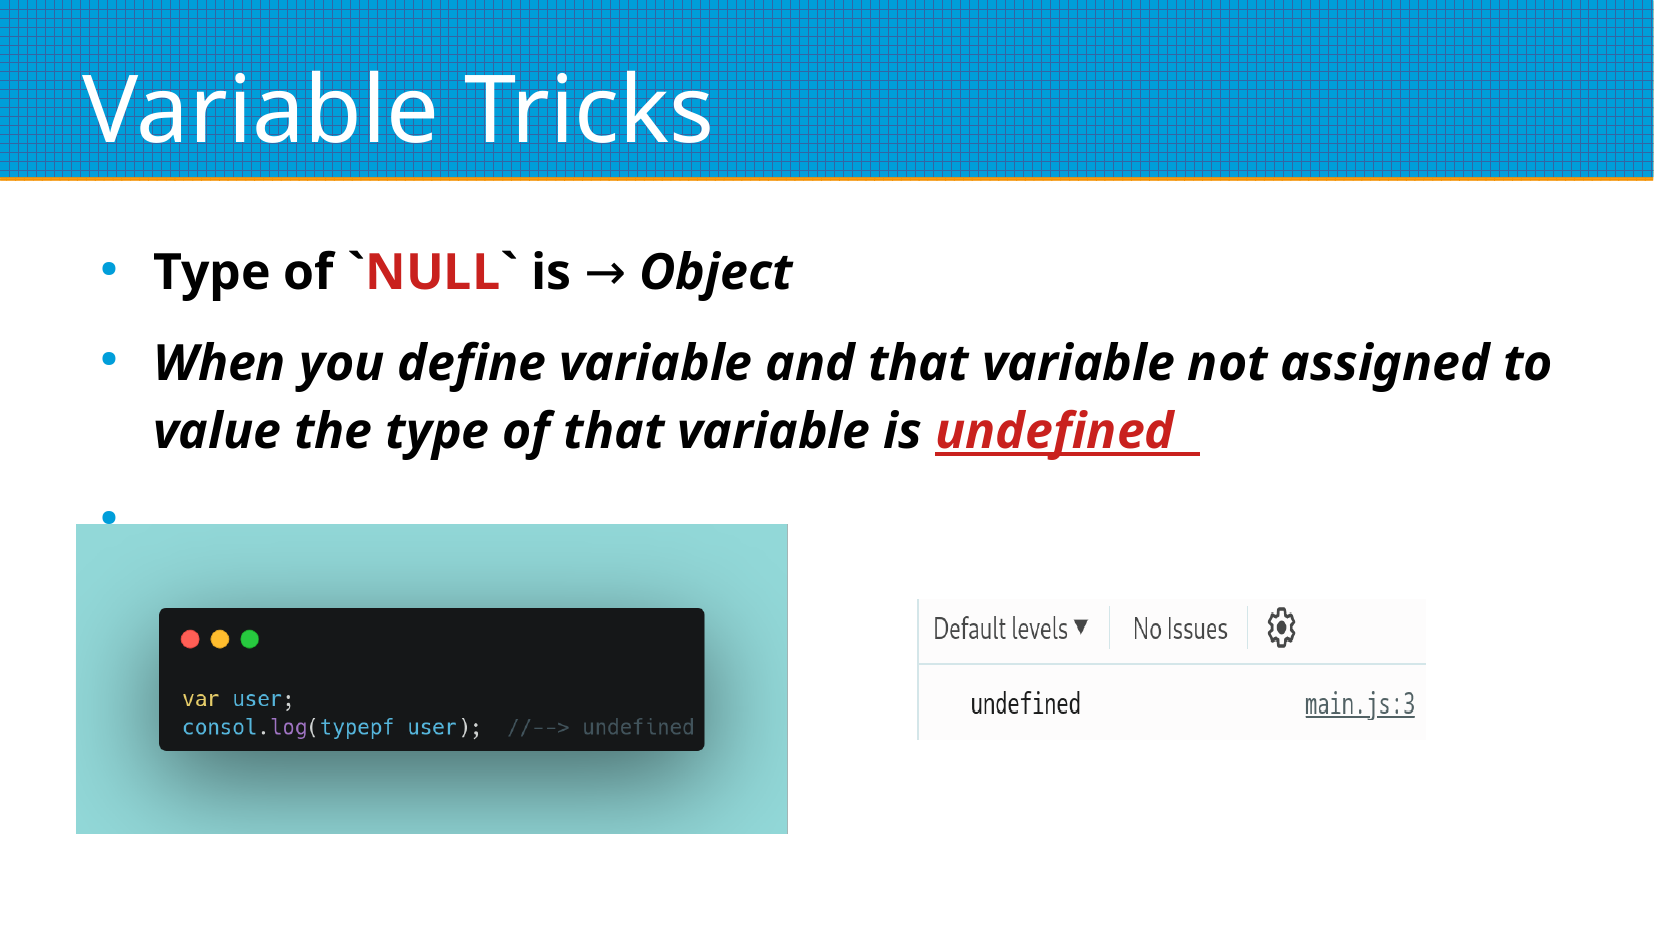

# Variable Tricks
Type of `NULL` is → Object
When you define variable and that variable not assigned to value the type of that variable is undefined